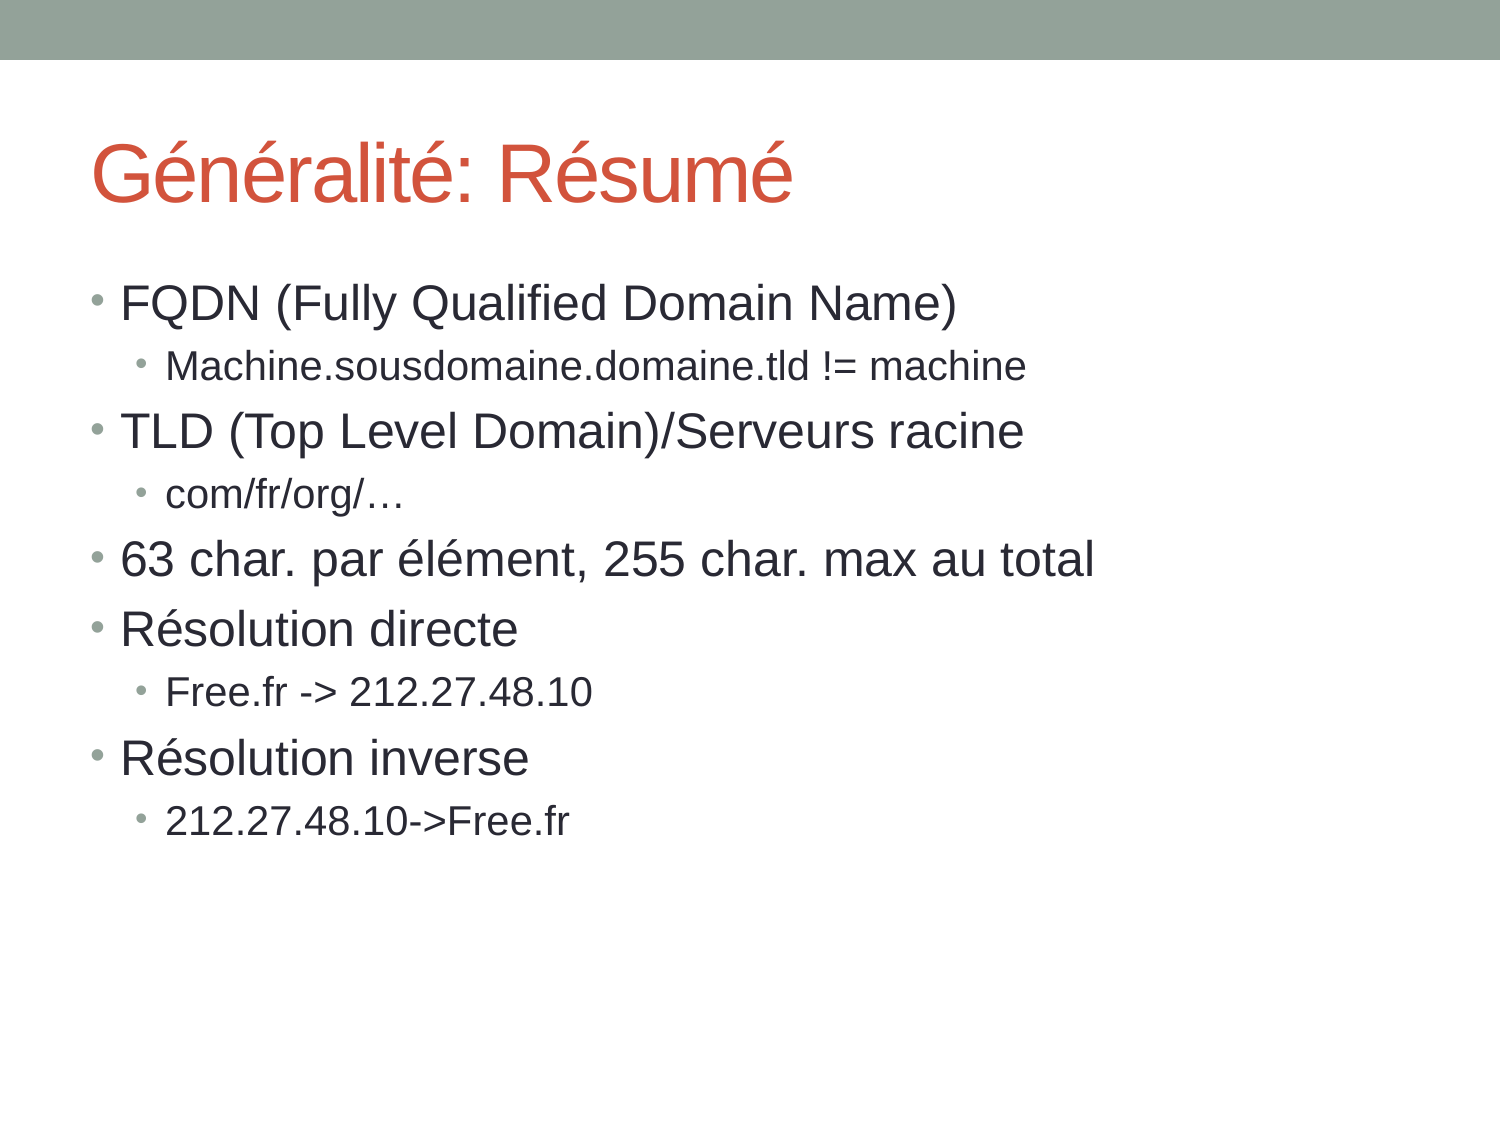

# Généralité: Résumé
FQDN (Fully Qualified Domain Name)
Machine.sousdomaine.domaine.tld != machine
TLD (Top Level Domain)/Serveurs racine
com/fr/org/…
63 char. par élément, 255 char. max au total
Résolution directe
Free.fr -> 212.27.48.10
Résolution inverse
212.27.48.10->Free.fr